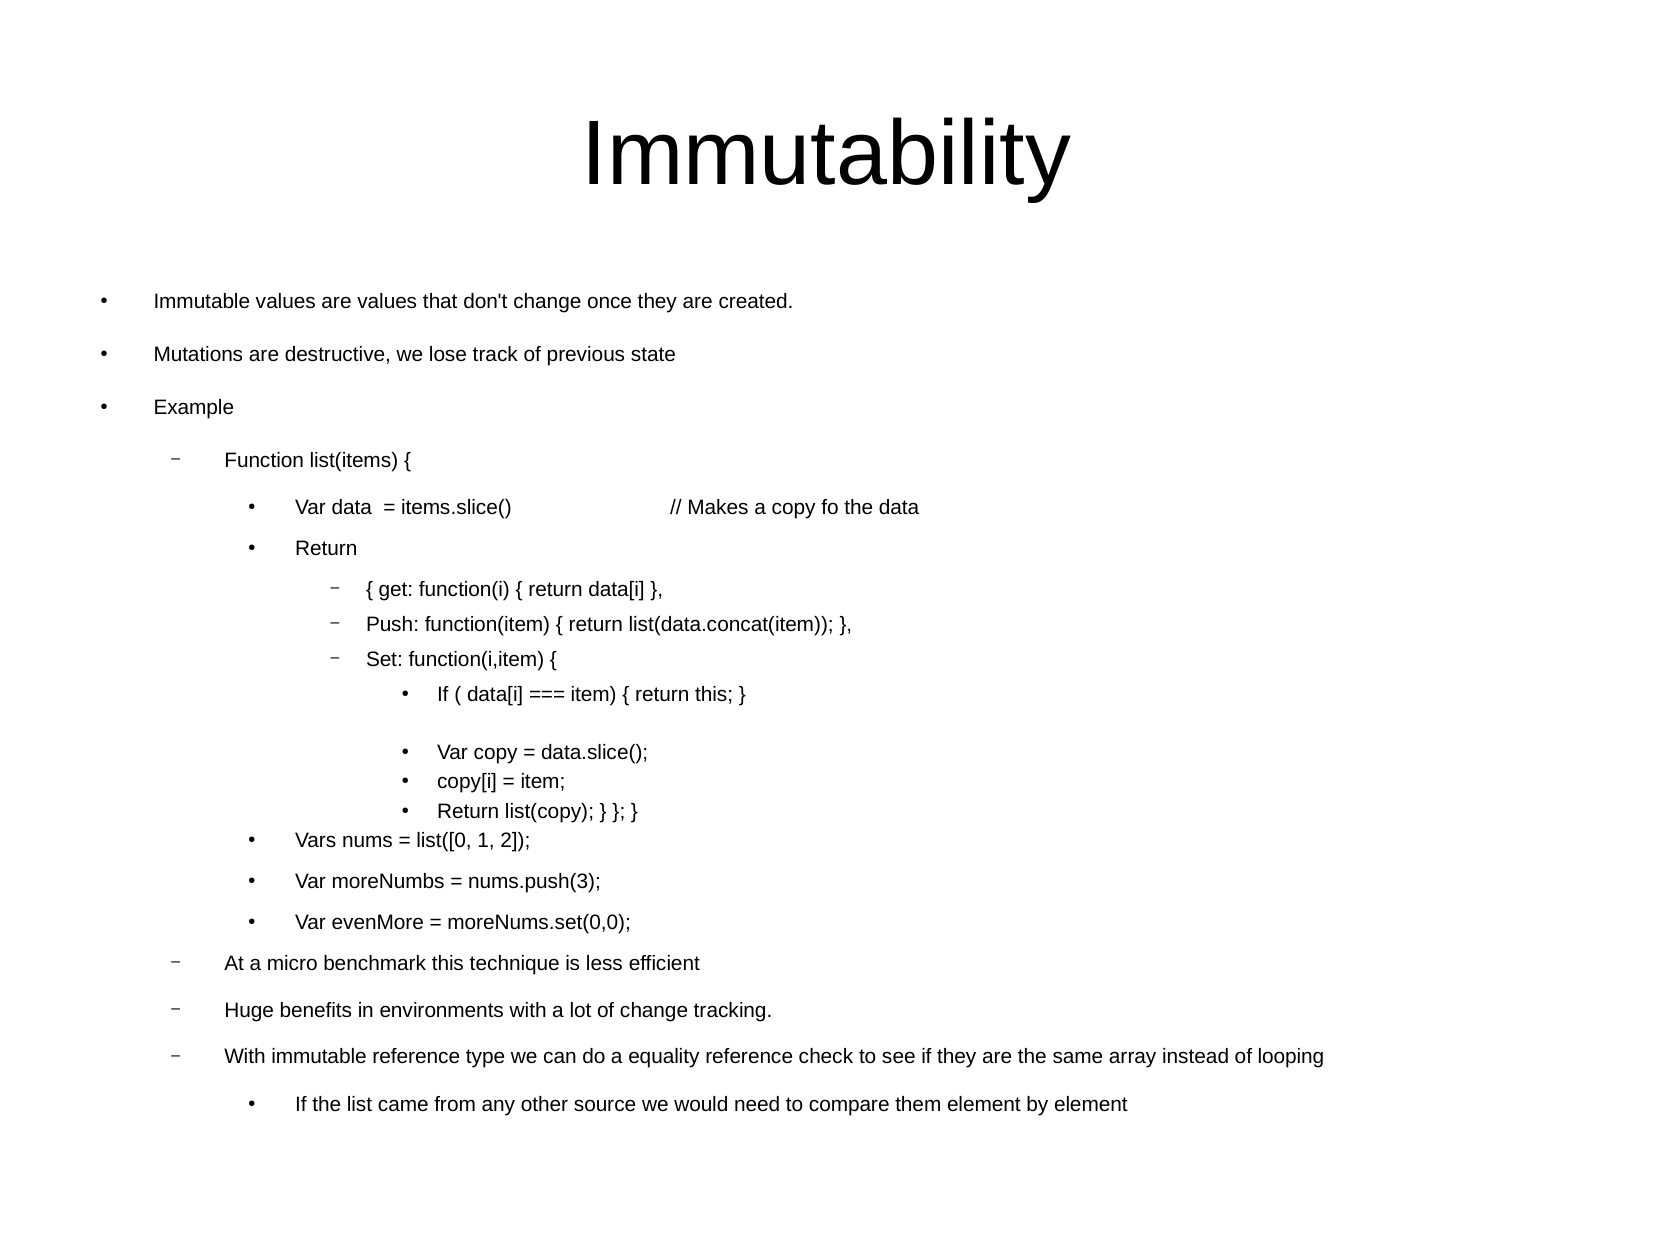

# Immutability
Immutable values are values that don't change once they are created.
Mutations are destructive, we lose track of previous state
Example
Function list(items) {
Var data = items.slice() 			// Makes a copy fo the data
Return
{ get: function(i) { return data[i] },
Push: function(item) { return list(data.concat(item)); },
Set: function(i,item) {
If ( data[i] === item) { return this; }
Var copy = data.slice();
copy[i] = item;
Return list(copy); } }; }
Vars nums = list([0, 1, 2]);
Var moreNumbs = nums.push(3);
Var evenMore = moreNums.set(0,0);
At a micro benchmark this technique is less efficient
Huge benefits in environments with a lot of change tracking.
With immutable reference type we can do a equality reference check to see if they are the same array instead of looping
If the list came from any other source we would need to compare them element by element